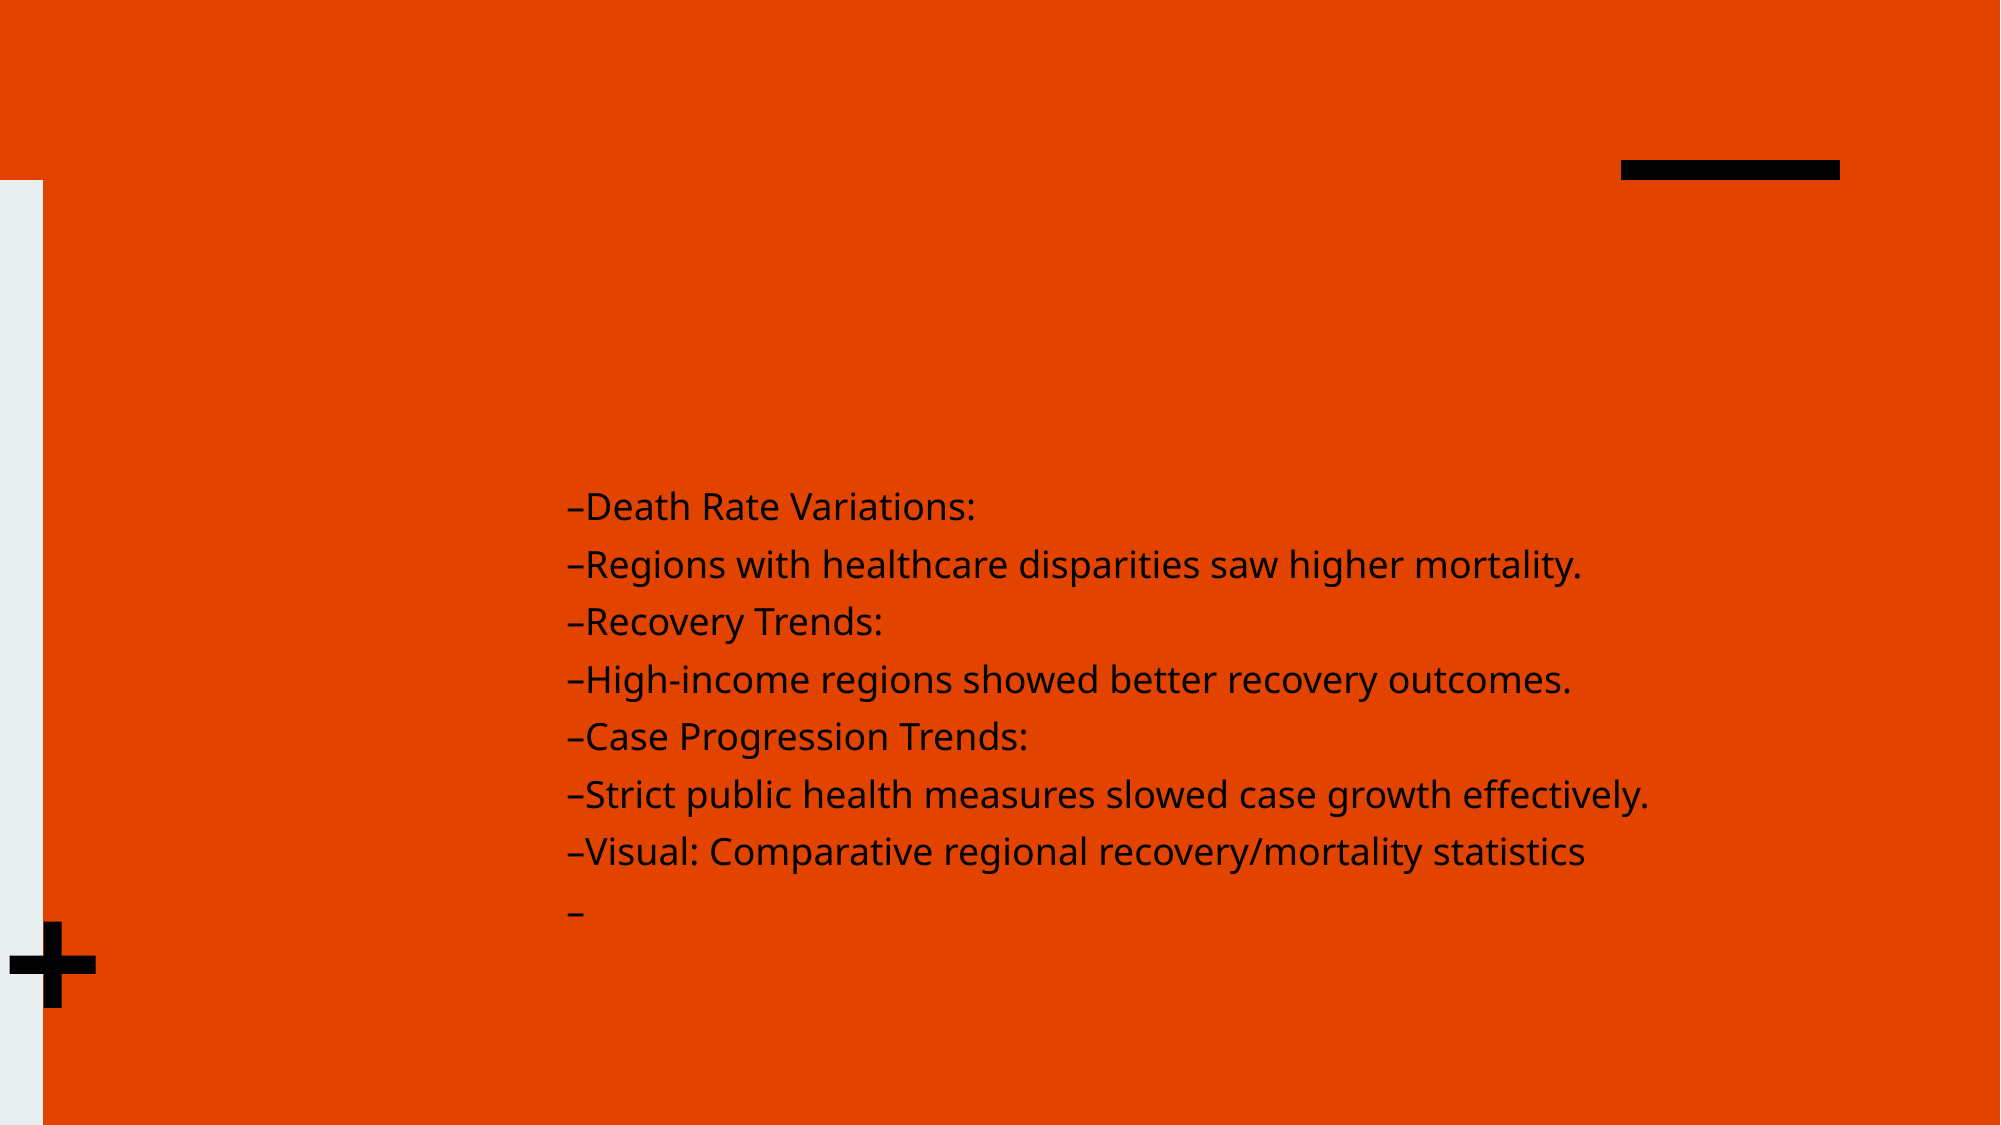

Death Rate Variations:
Regions with healthcare disparities saw higher mortality.
Recovery Trends:
High-income regions showed better recovery outcomes.
Case Progression Trends:
Strict public health measures slowed case growth effectively.
Visual: Comparative regional recovery/mortality statistics